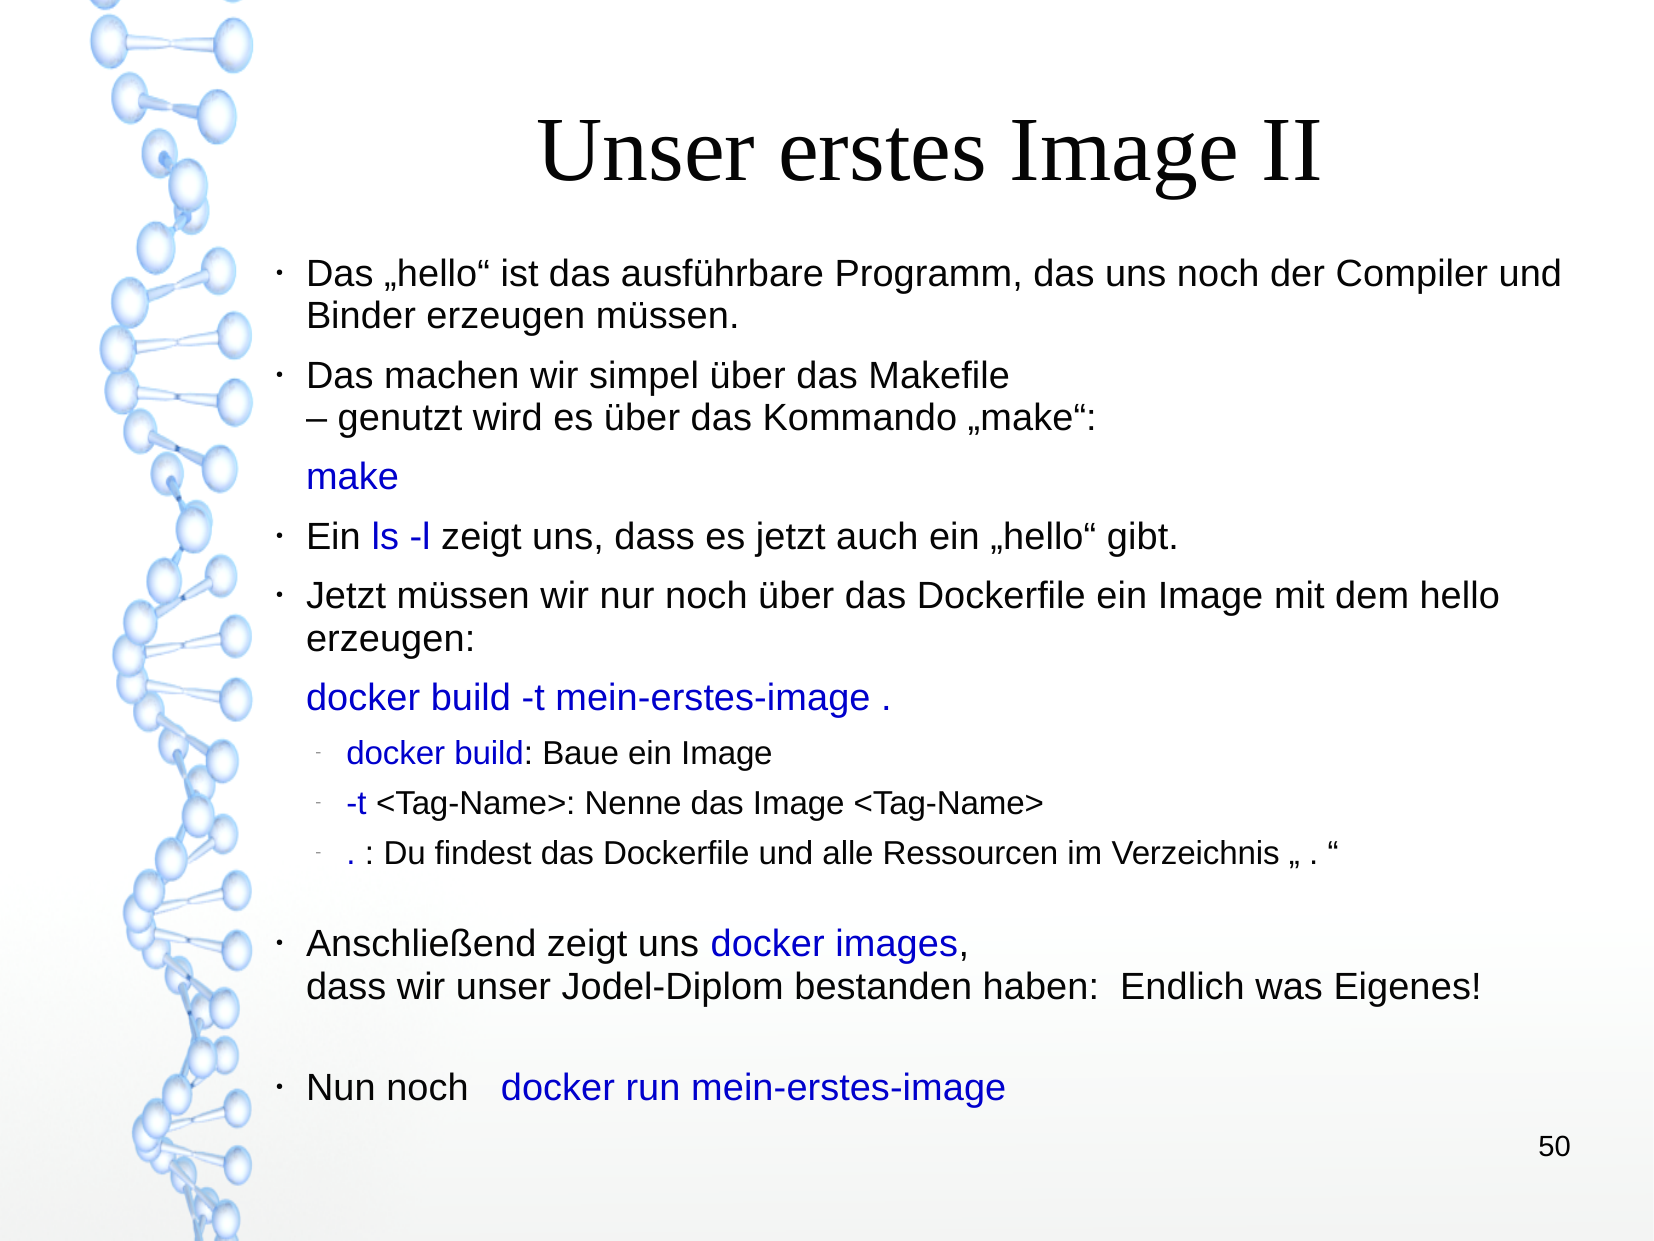

# Unser erstes Image II
Das „hello“ ist das ausführbare Programm, das uns noch der Compiler und Binder erzeugen müssen.
Das machen wir simpel über das Makefile
– genutzt wird es über das Kommando „make“:
make
Ein ls -l zeigt uns, dass es jetzt auch ein „hello“ gibt.
Jetzt müssen wir nur noch über das Dockerfile ein Image mit dem hello erzeugen:
docker build -t mein-erstes-image .
docker build: Baue ein Image
-t <Tag-Name>: Nenne das Image <Tag-Name>
. : Du findest das Dockerfile und alle Ressourcen im Verzeichnis „ . “
Anschließend zeigt uns docker images,
dass wir unser Jodel-Diplom bestanden haben: Endlich was Eigenes!
Nun noch docker run mein-erstes-image
50